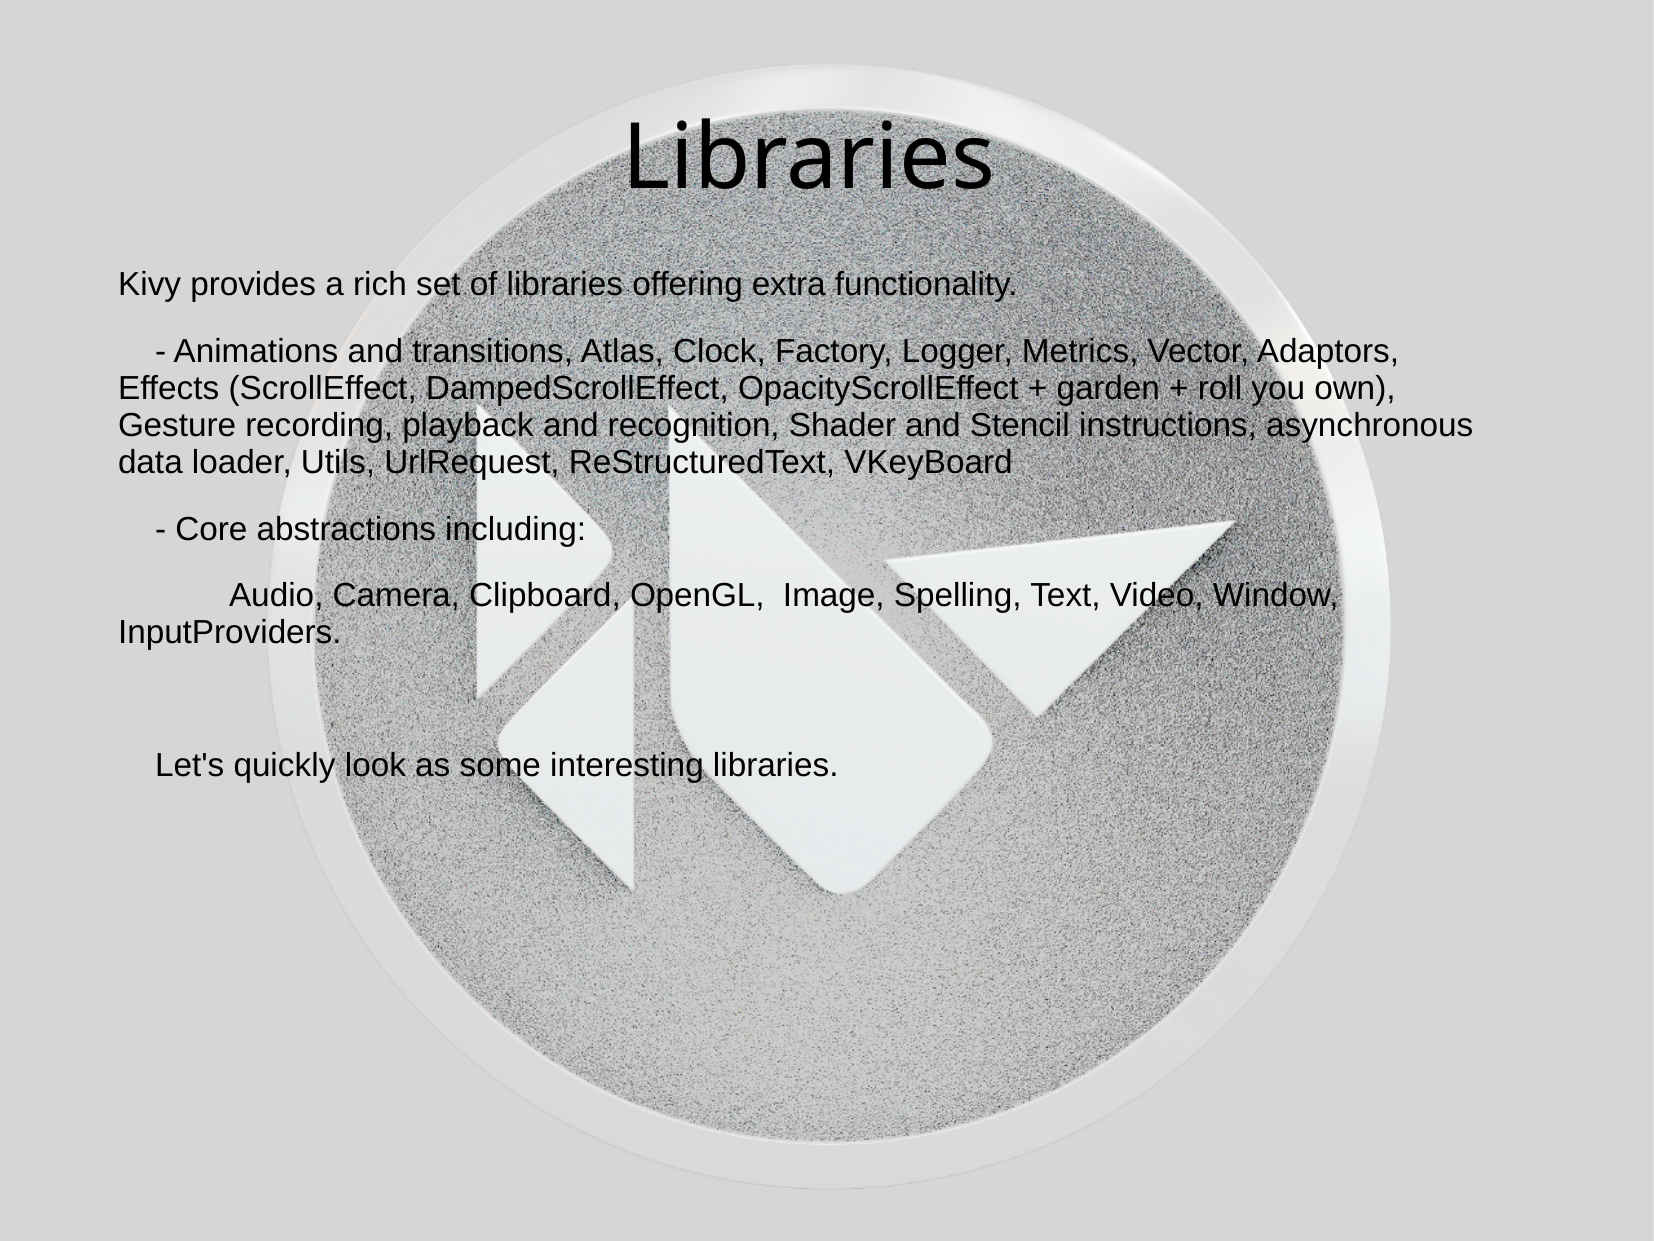

# Libraries
Kivy provides a rich set of libraries offering extra functionality.
 - Animations and transitions, Atlas, Clock, Factory, Logger, Metrics, Vector, Adaptors, Effects (ScrollEffect, DampedScrollEffect, OpacityScrollEffect + garden + roll you own), Gesture recording, playback and recognition, Shader and Stencil instructions, asynchronous data loader, Utils, UrlRequest, ReStructuredText, VKeyBoard
 - Core abstractions including:
 Audio, Camera, Clipboard, OpenGL, Image, Spelling, Text, Video, Window, InputProviders.
 Let's quickly look as some interesting libraries.